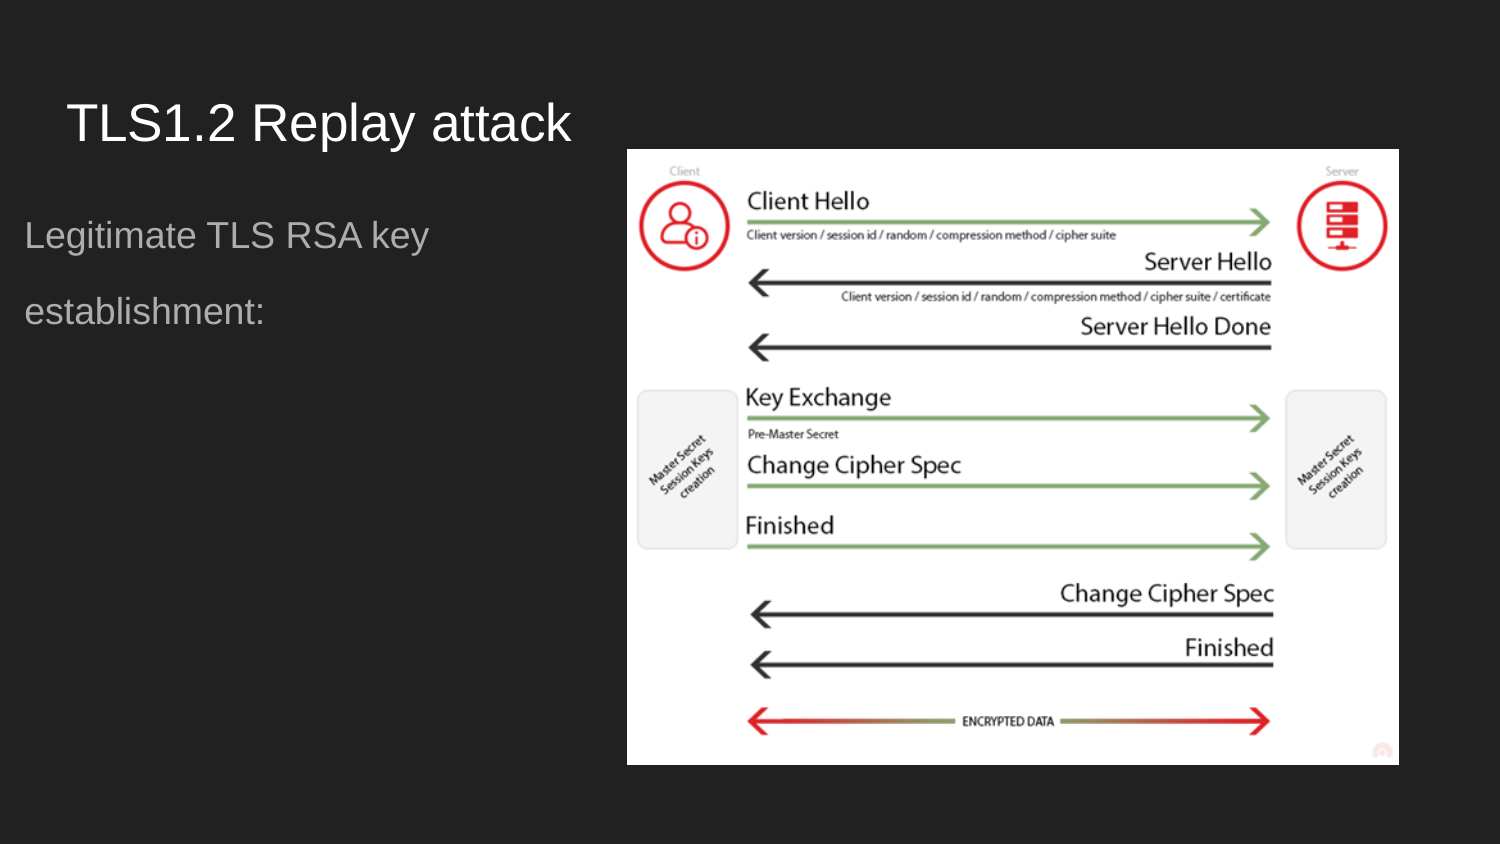

# TLS1.2 Replay attack
Legitimate TLS RSA key
establishment: